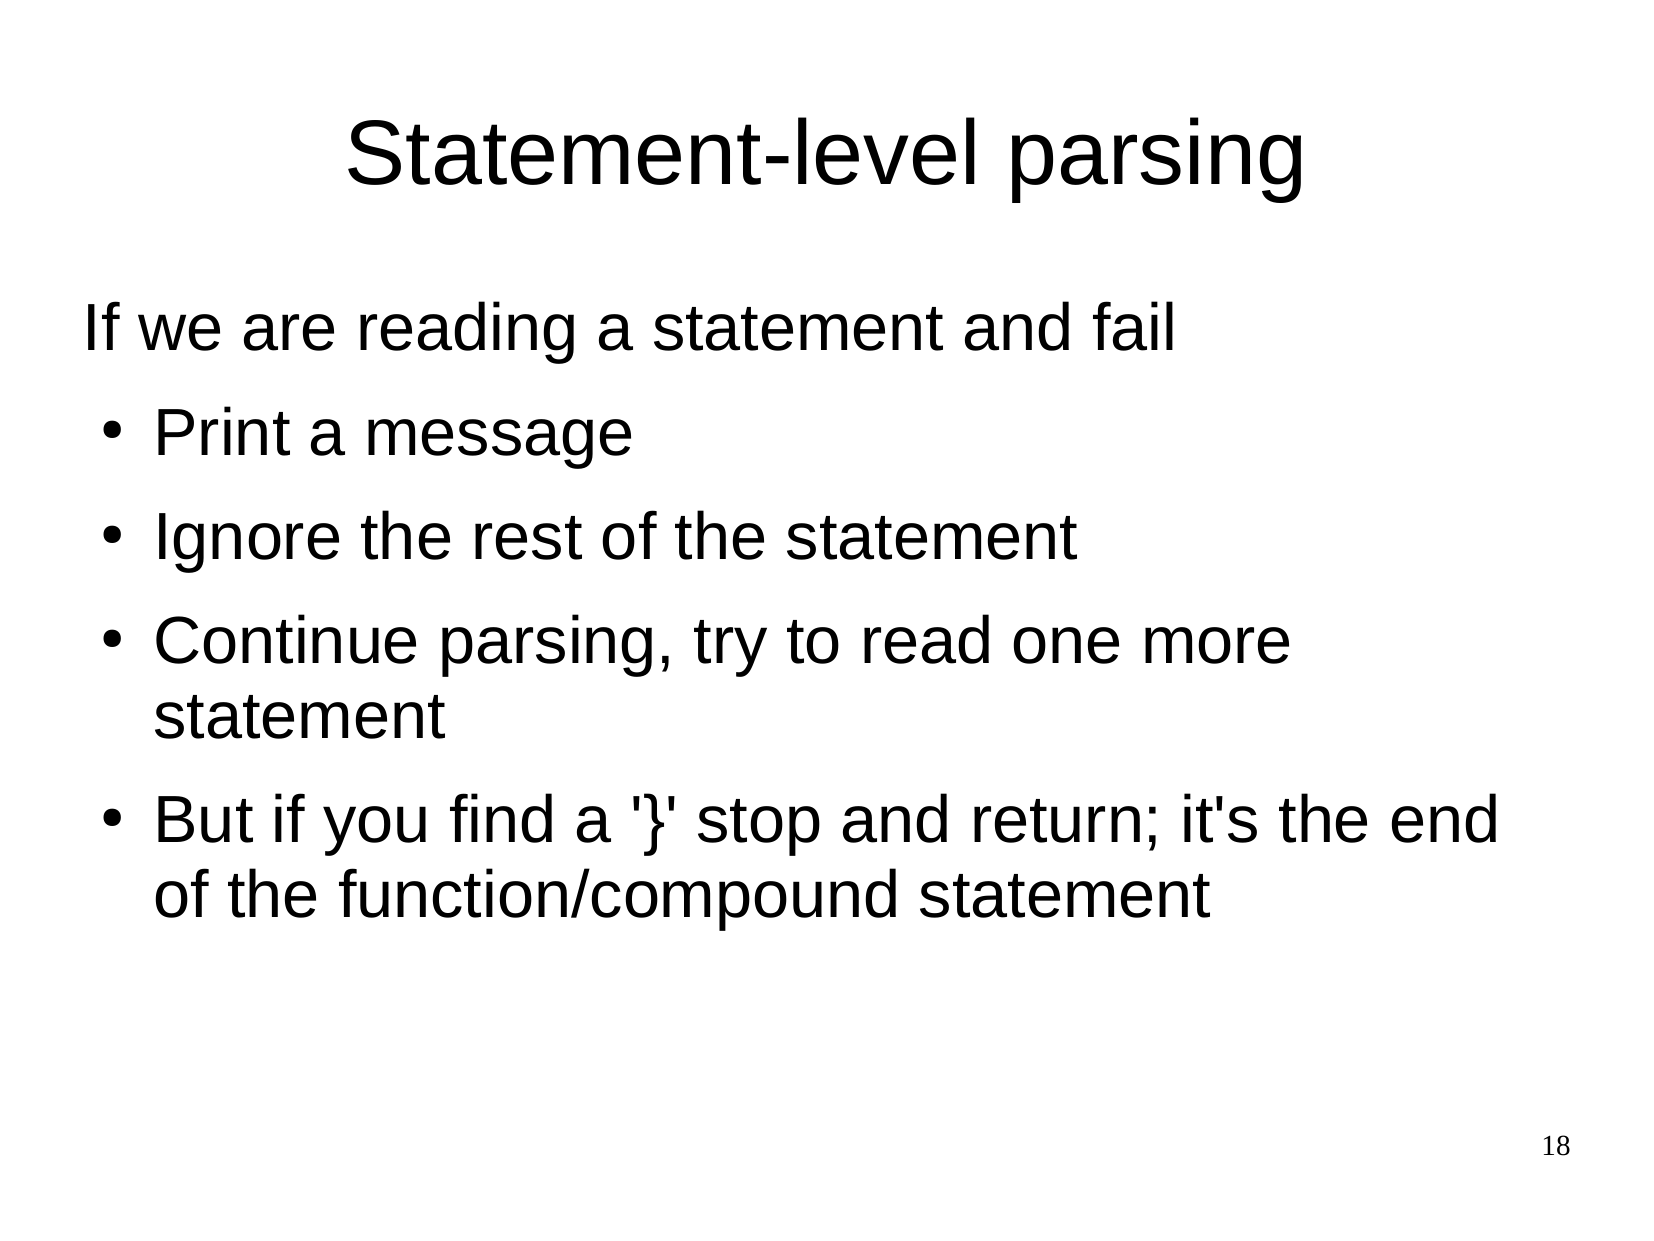

# Statement-level parsing
If we are reading a statement and fail
Print a message
Ignore the rest of the statement
Continue parsing, try to read one more statement
But if you find a '}' stop and return; it's the end of the function/compound statement
18